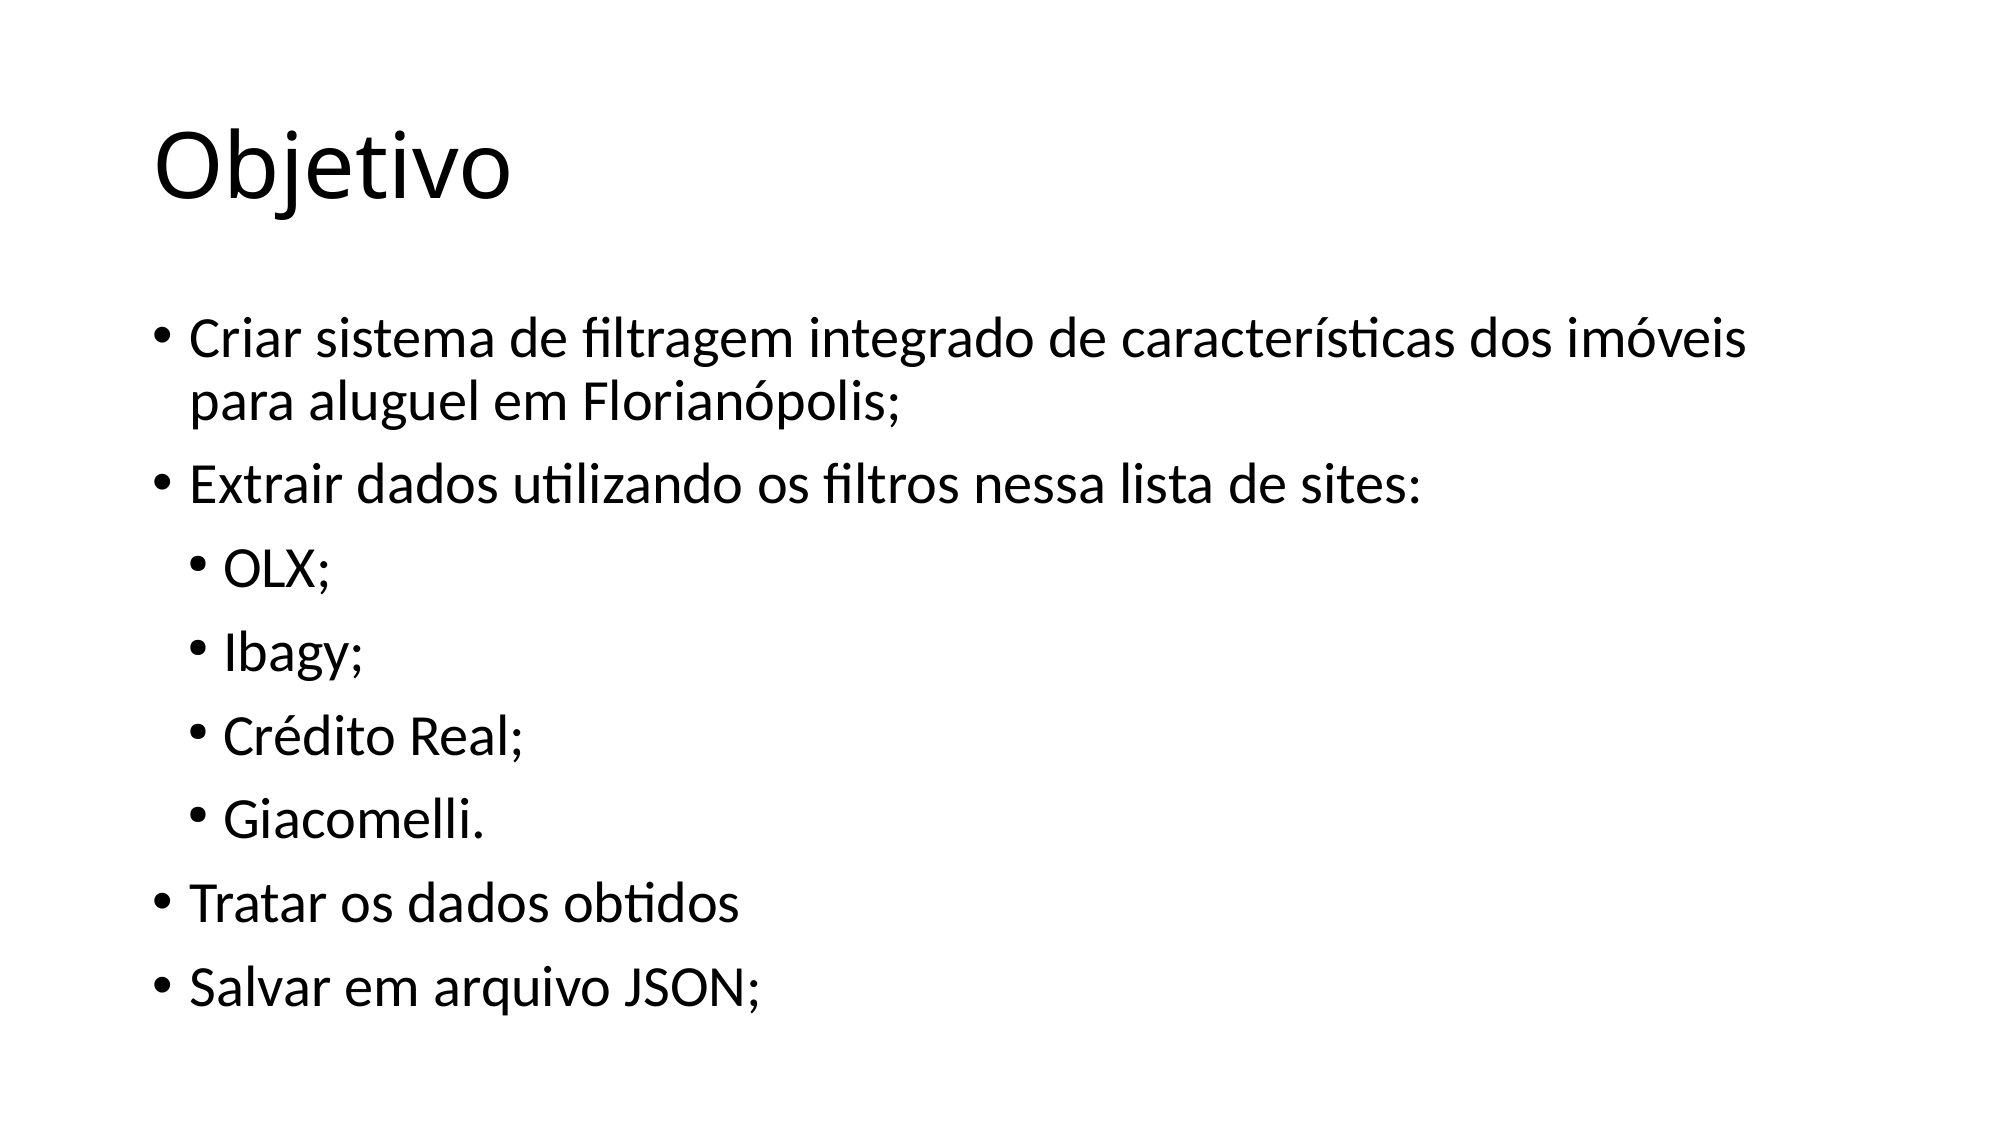

Objetivo
Criar sistema de filtragem integrado de características dos imóveis para aluguel em Florianópolis;
Extrair dados utilizando os filtros nessa lista de sites:
OLX;
Ibagy;
Crédito Real;
Giacomelli.
Tratar os dados obtidos
Salvar em arquivo JSON;